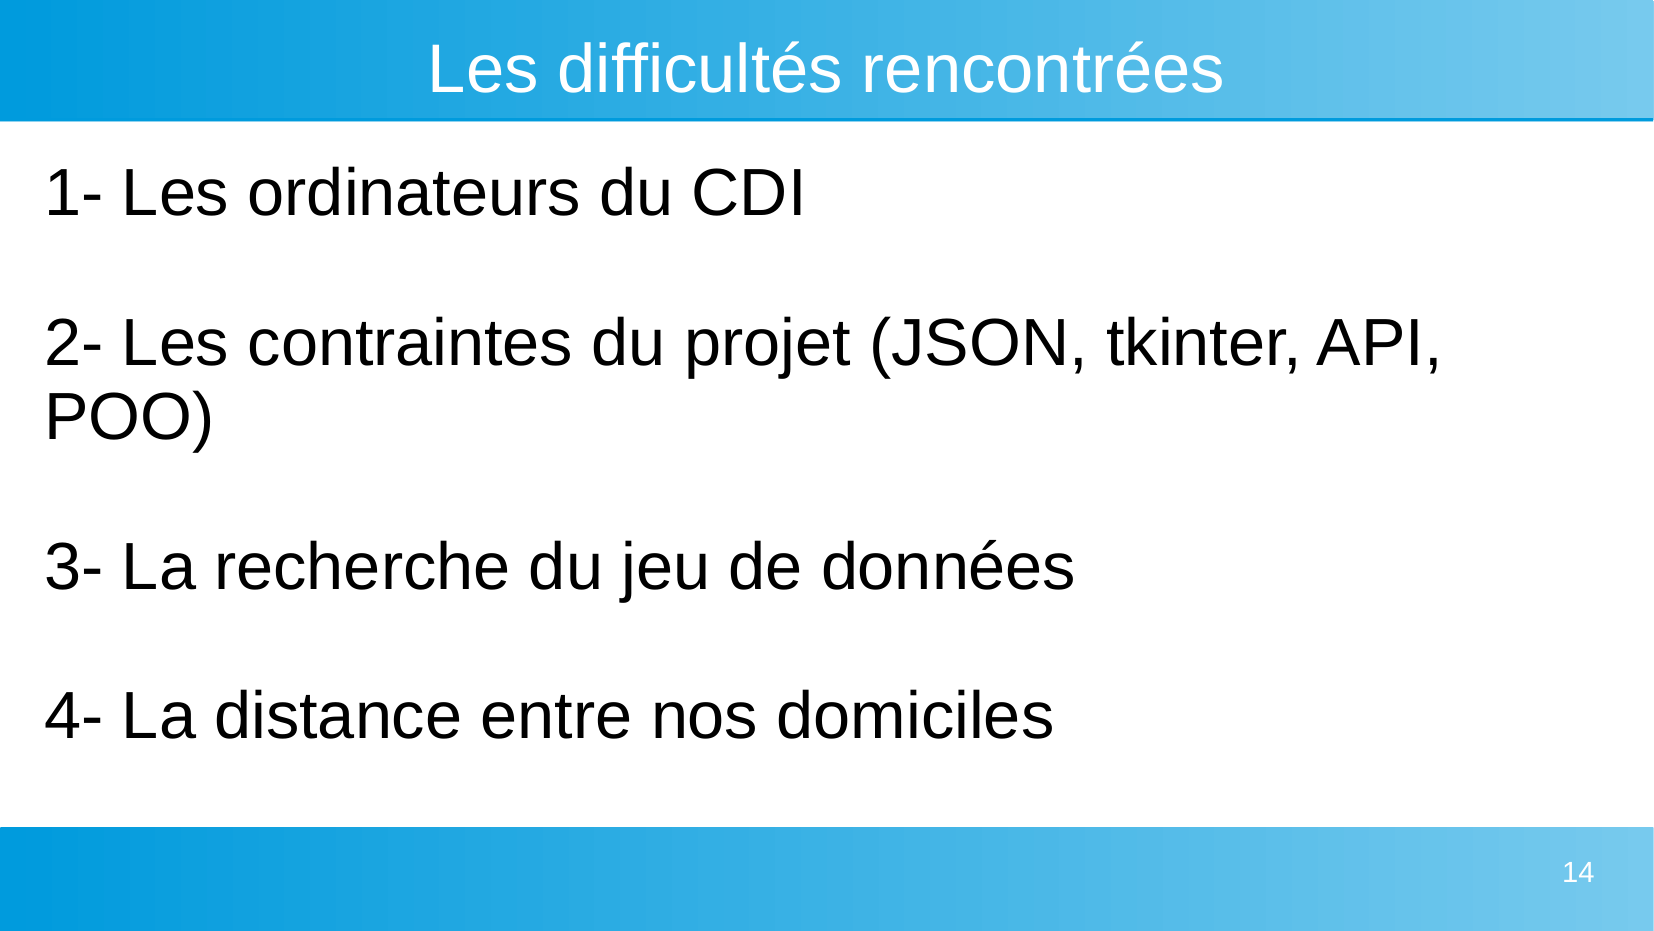

# Les difficultés rencontrées
1- Les ordinateurs du CDI
2- Les contraintes du projet (JSON, tkinter, API, POO)
3- La recherche du jeu de données
4- La distance entre nos domiciles
14